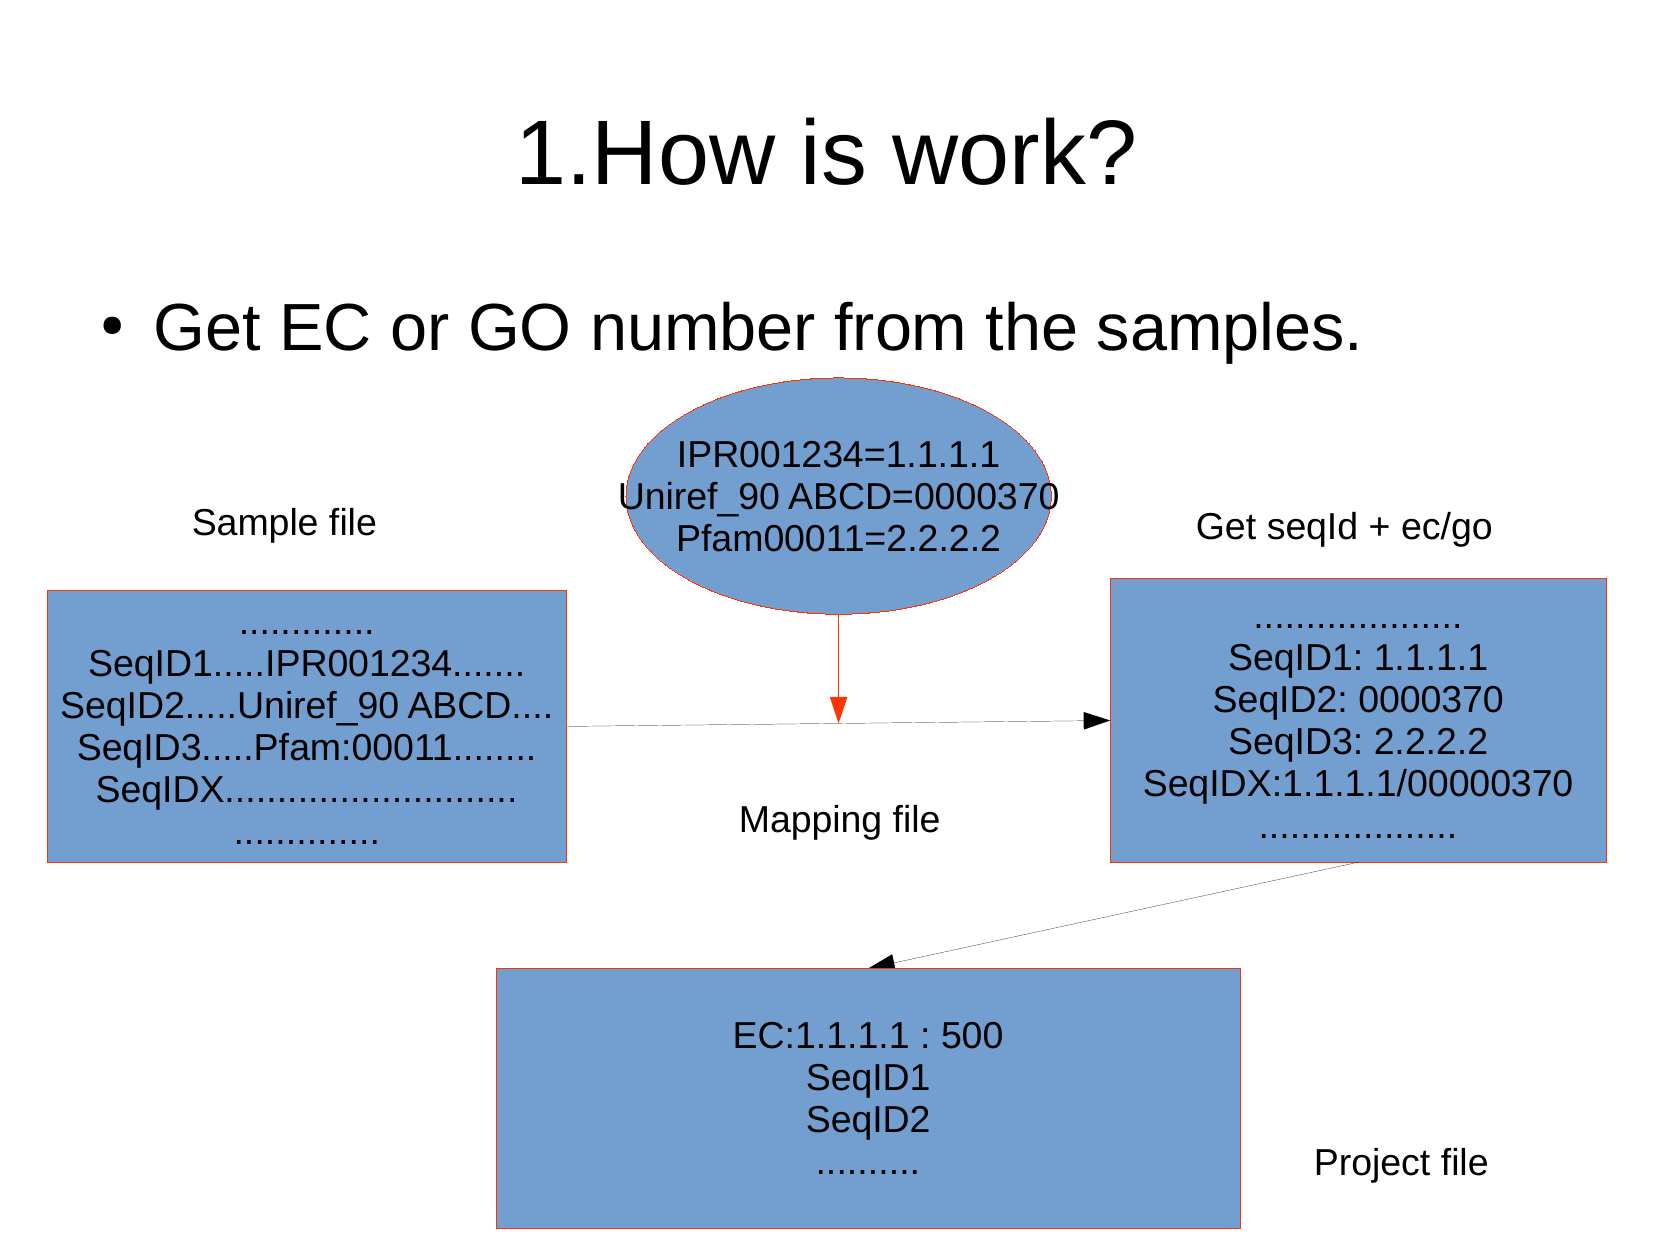

# 1.How is work?
Get EC or GO number from the samples.
IPR001234=1.1.1.1
Uniref_90 ABCD=0000370
Pfam00011=2.2.2.2
Sample file
Get seqId + ec/go
....................
SeqID1: 1.1.1.1
SeqID2: 0000370
SeqID3: 2.2.2.2
SeqIDX:1.1.1.1/00000370
...................
.............
SeqID1.....IPR001234.......
SeqID2.....Uniref_90 ABCD....
SeqID3.....Pfam:00011........
SeqIDX............................
..............
Mapping file
EC:1.1.1.1 : 500
SeqID1
SeqID2
..........
Project file